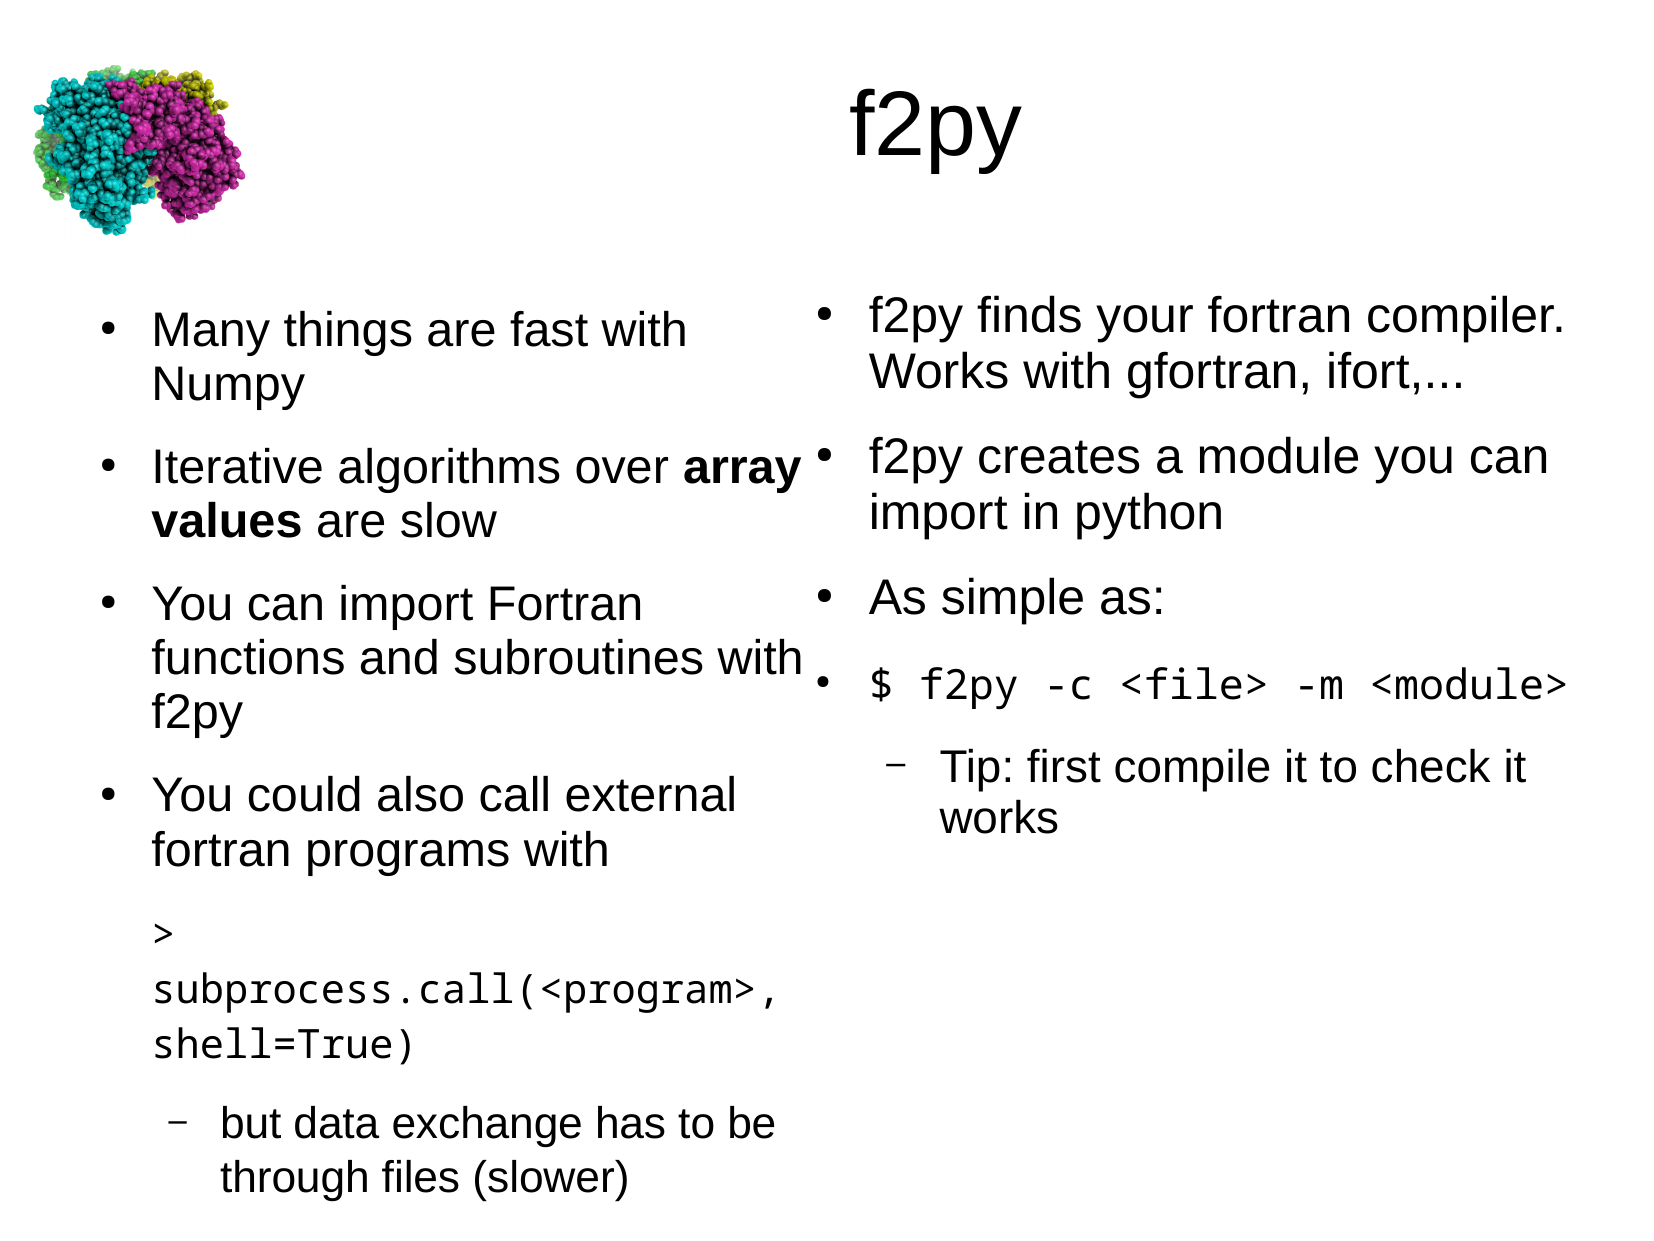

# f2py
f2py finds your fortran compiler. Works with gfortran, ifort,...
f2py creates a module you can import in python
As simple as:
$ f2py -c <file> -m <module>
Tip: first compile it to check it works
Many things are fast with Numpy
Iterative algorithms over array values are slow
You can import Fortran functions and subroutines with f2py
You could also call external fortran programs with
> subprocess.call(<program>, shell=True)
but data exchange has to be through files (slower)